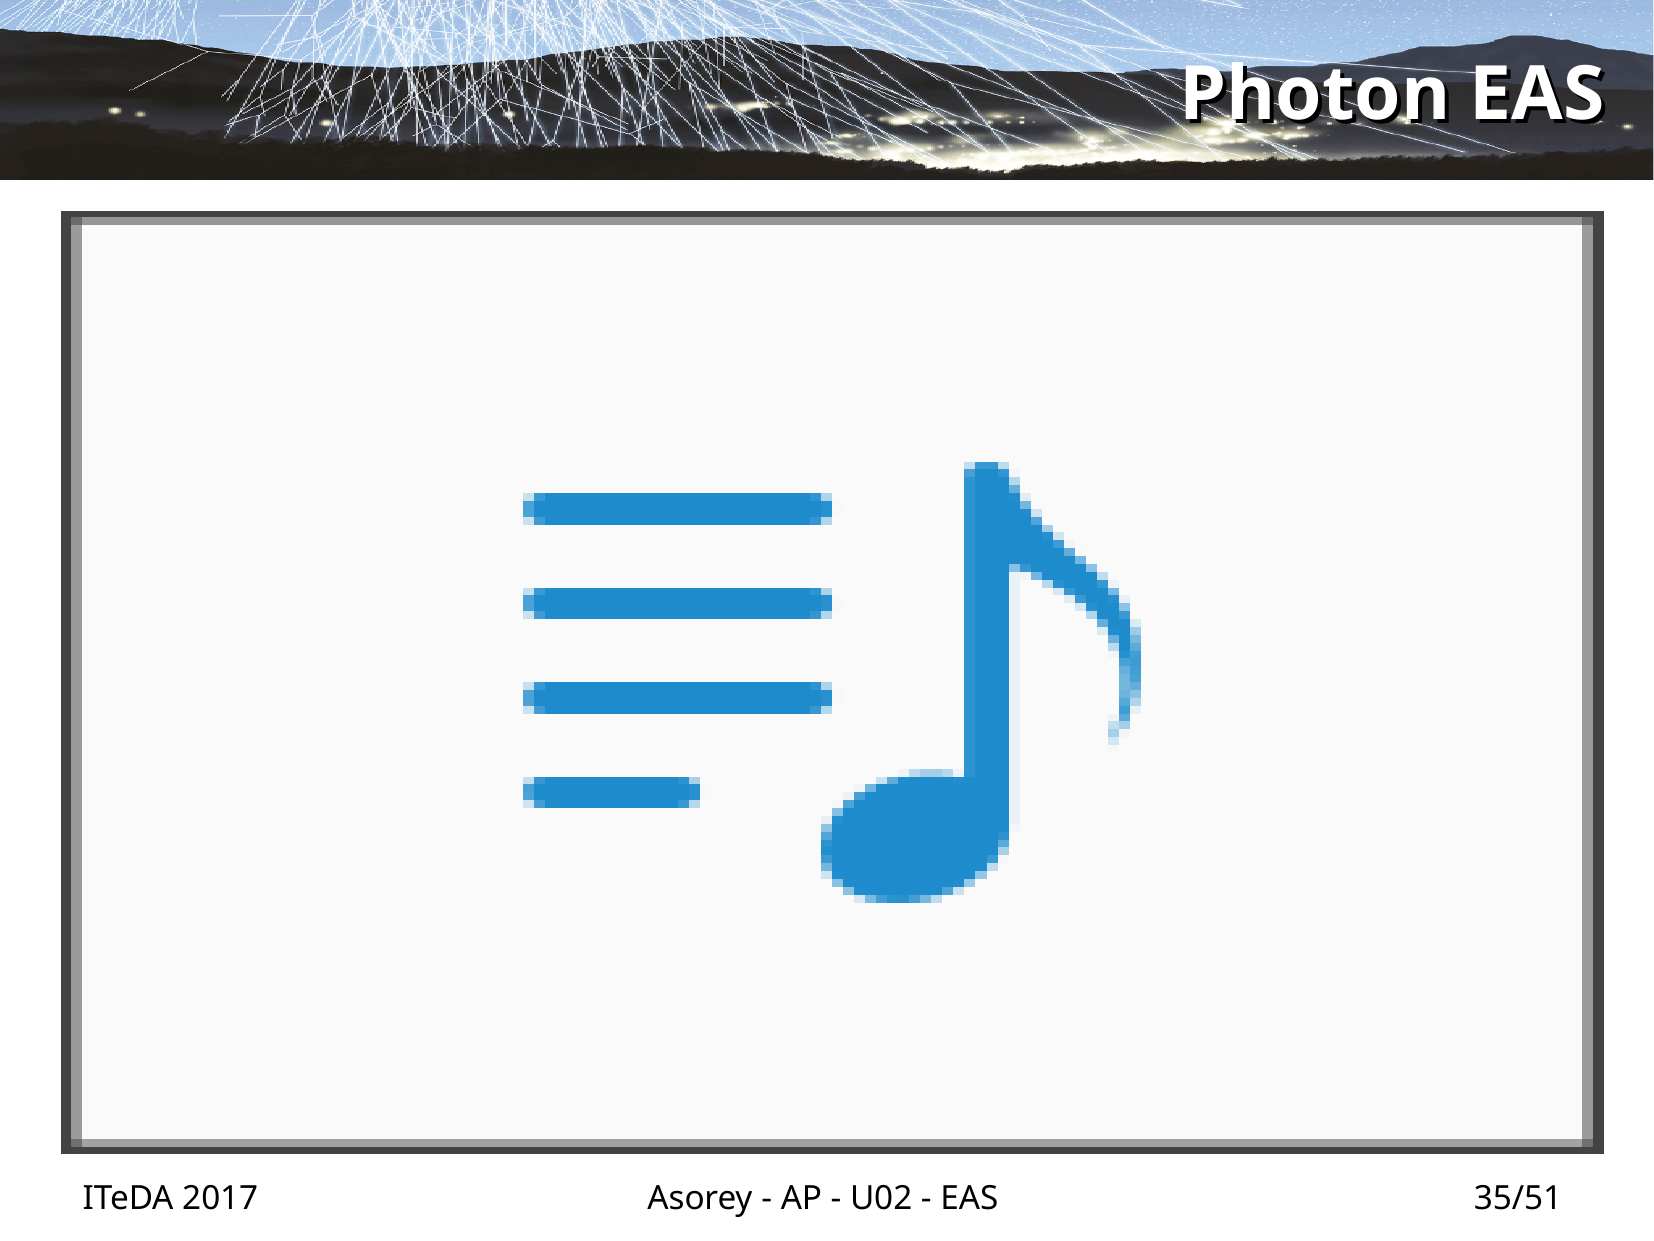

# Photon EAS
ITeDA 2017
Asorey - AP - U02 - EAS
35